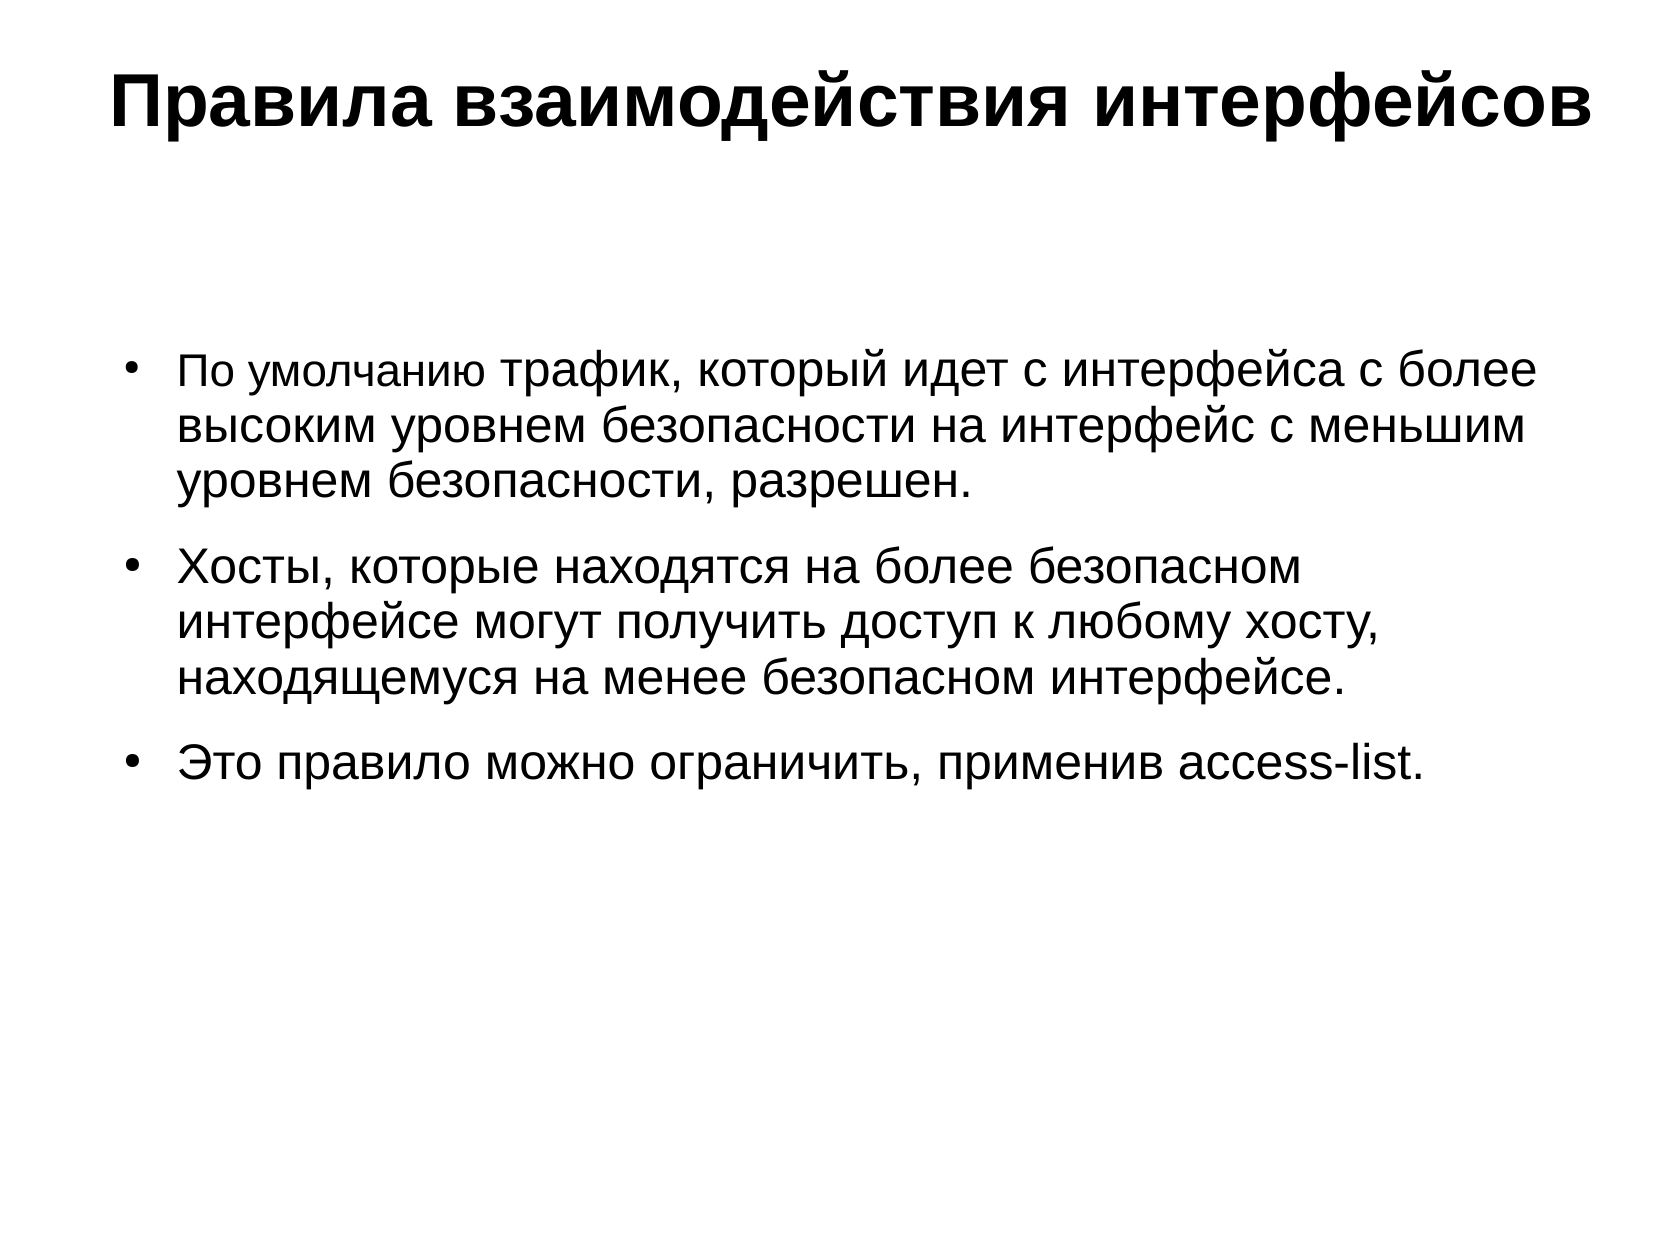

Правила взаимодействия интерфейсов
# По умолчанию трафик, который идет с интерфейса с более высоким уровнем безопасности на интерфейс с меньшим уровнем безопасности, разрешен.
Хосты, которые находятся на более безопасном интерфейсе могут получить доступ к любому хосту, находящемуся на менее безопасном интерфейсе.
Это правило можно ограничить, применив access-list.